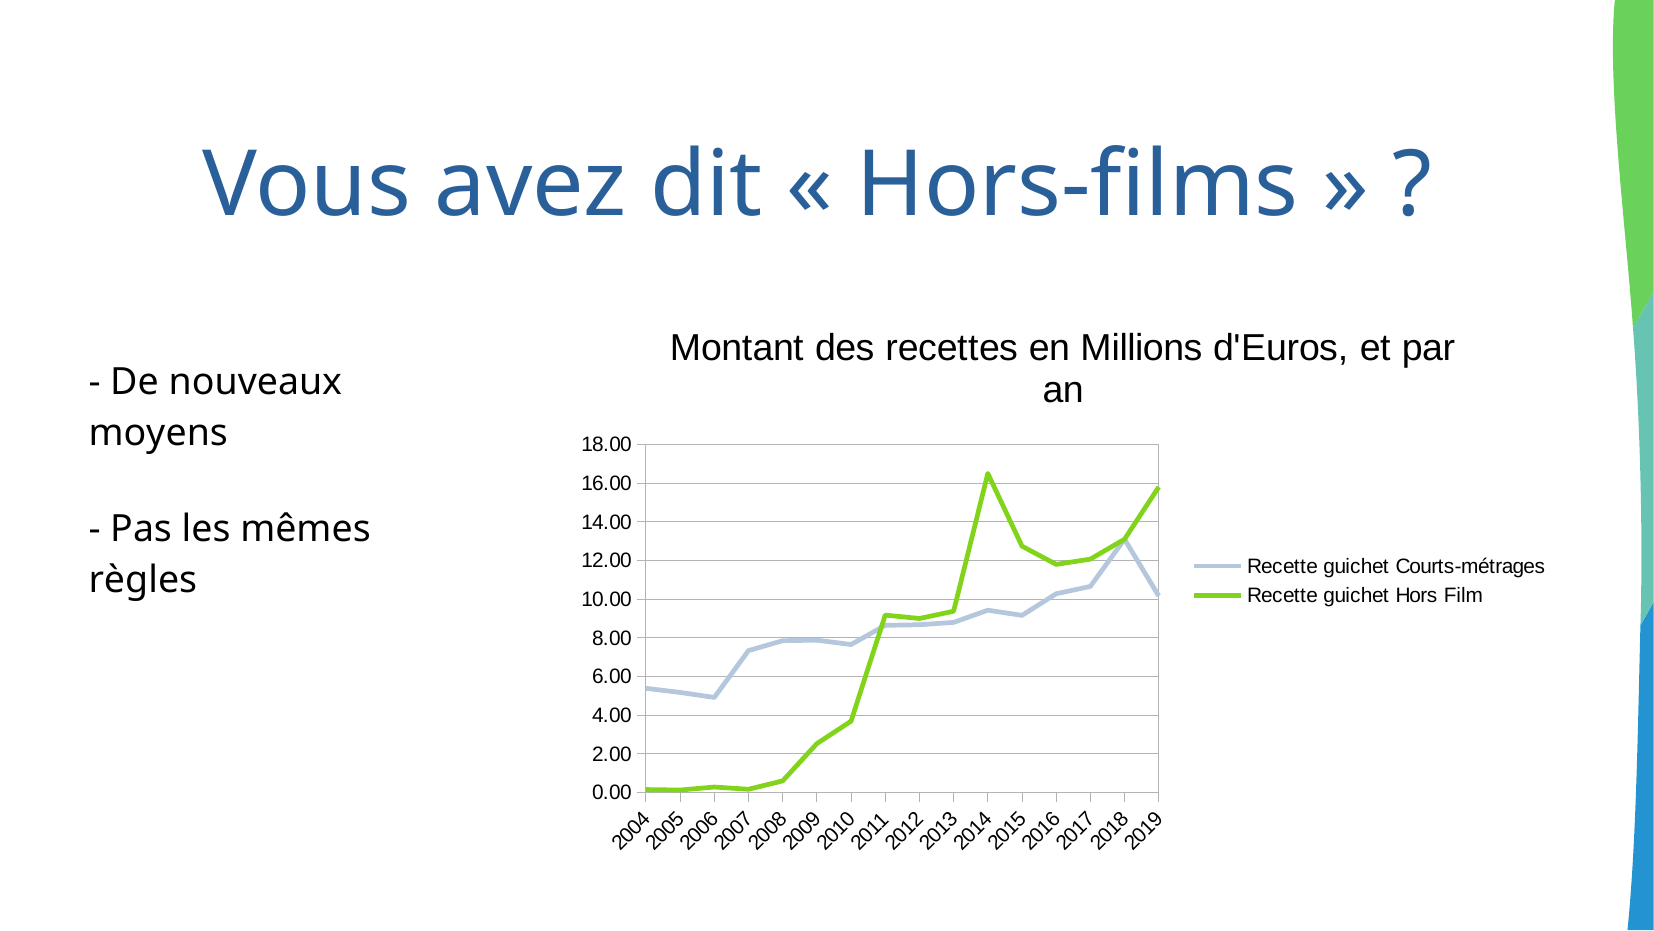

# Vous avez dit « Hors-films » ?
### Chart: Montant des recettes en Millions d'Euros, et par an
| Category | Recette guichet Courts-métrages | Recette guichet Hors Film |
|---|---|---|
| 2004 | 5392910.63 | 157116.87 |
| 2005 | 5180704.25 | 131949.81 |
| 2006 | 4921987.68 | 289675.03 |
| 2007 | 7345584.78 | 172183.24 |
| 2008 | 7857639.13 | 607541.26 |
| 2009 | 7885033.04 | 2532382.68 |
| 2010 | 7659329.05 | 3694199.29 |
| 2011 | 8652140.36 | 9179537.83 |
| 2012 | 8681518.59 | 9007131.95 |
| 2013 | 8803750.15 | 9380336.61 |
| 2014 | 9432317.31 | 16511406.36 |
| 2015 | 9166896.65 | 12751218.05 |
| 2016 | 10284985.86 | 11807154.8 |
| 2017 | 10663350.93 | 12078331.04 |
| 2018 | 13109204.18 | 13109287.89 |
| 2019 | 10172155.02 | 15806972.84 |- De nouveaux moyens
- Pas les mêmes règles